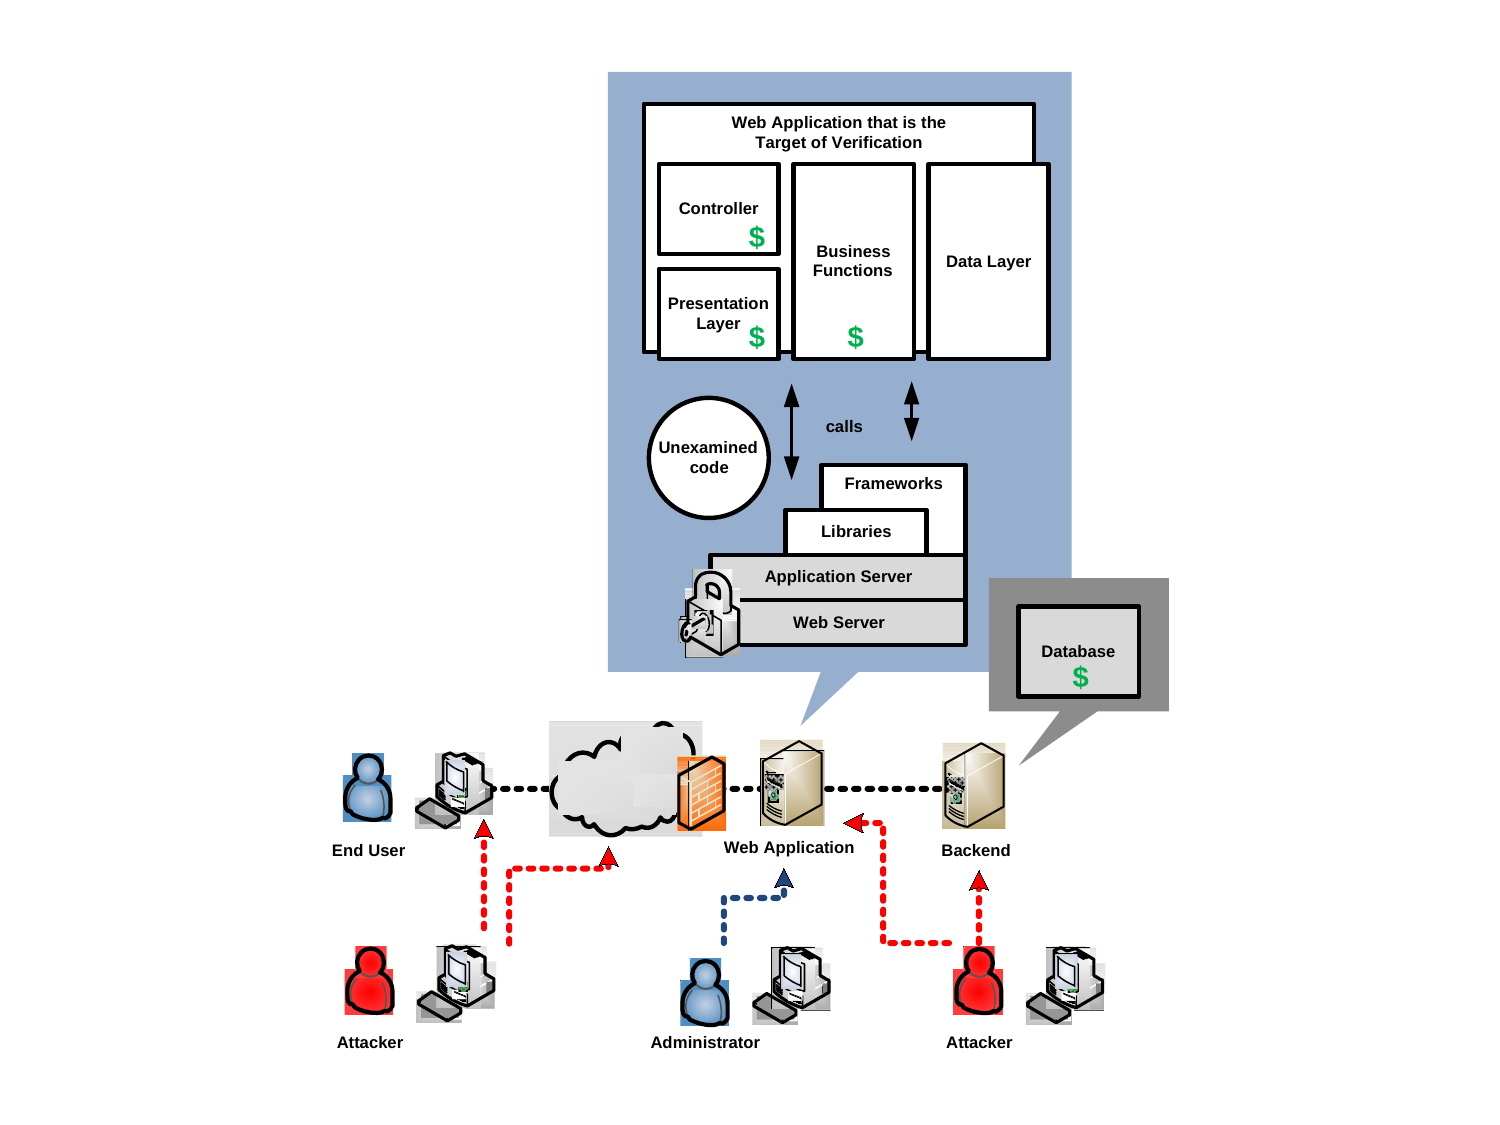

Web Application that is the
Target of Verification
Controller
$
Business
Data Layer
Functions
Presentation
Layer
$
$
calls
Unexamined
code
Frameworks
Libraries
Application Server
Web Server
Database
$
Web Application
End User
Backend
Attacker
Administrator
Attacker